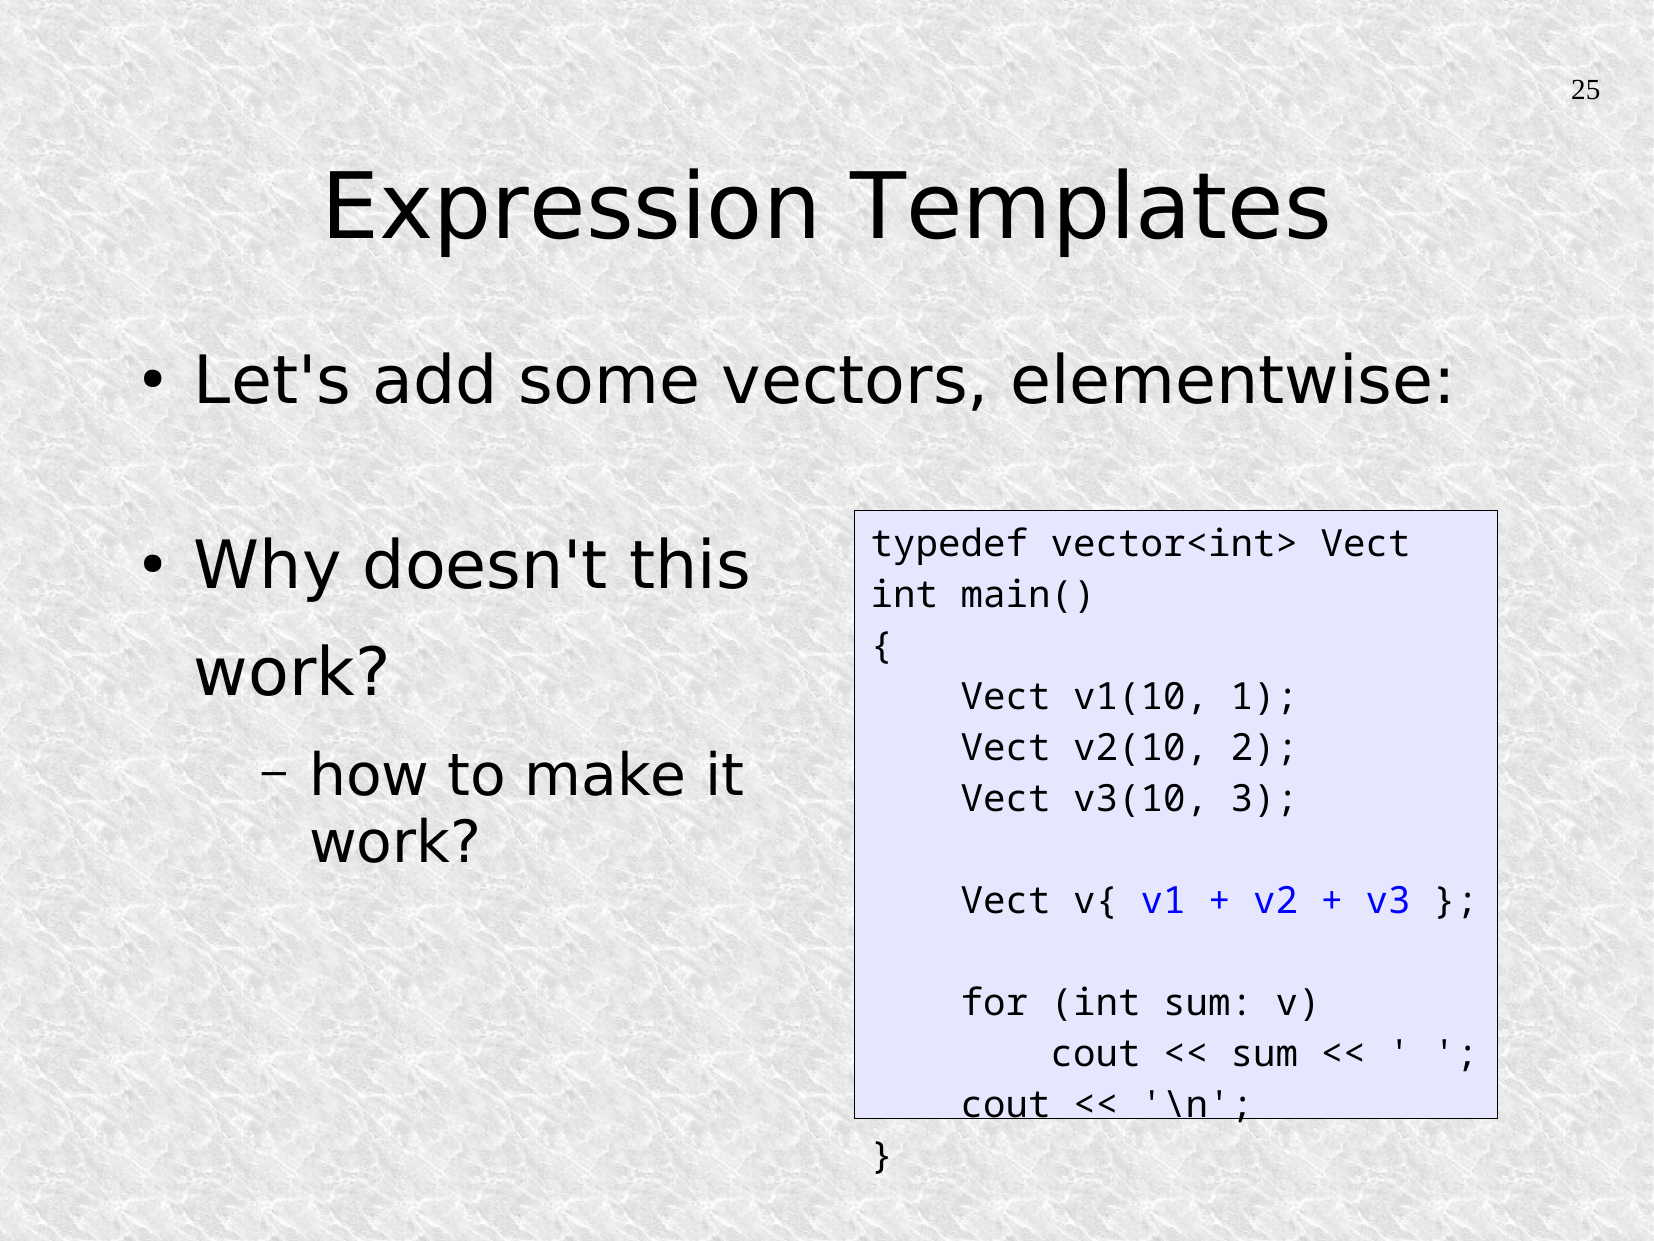

25
# Expression Templates
Let's add some vectors, elementwise:
Why doesn't this
work?
how to make it
work?
typedef vector<int> Vect
int main()
{
 Vect v1(10, 1);
 Vect v2(10, 2);
 Vect v3(10, 3);
 Vect v{ v1 + v2 + v3 };
 for (int sum: v)
 cout << sum << ' ';
 cout << '\n';
}